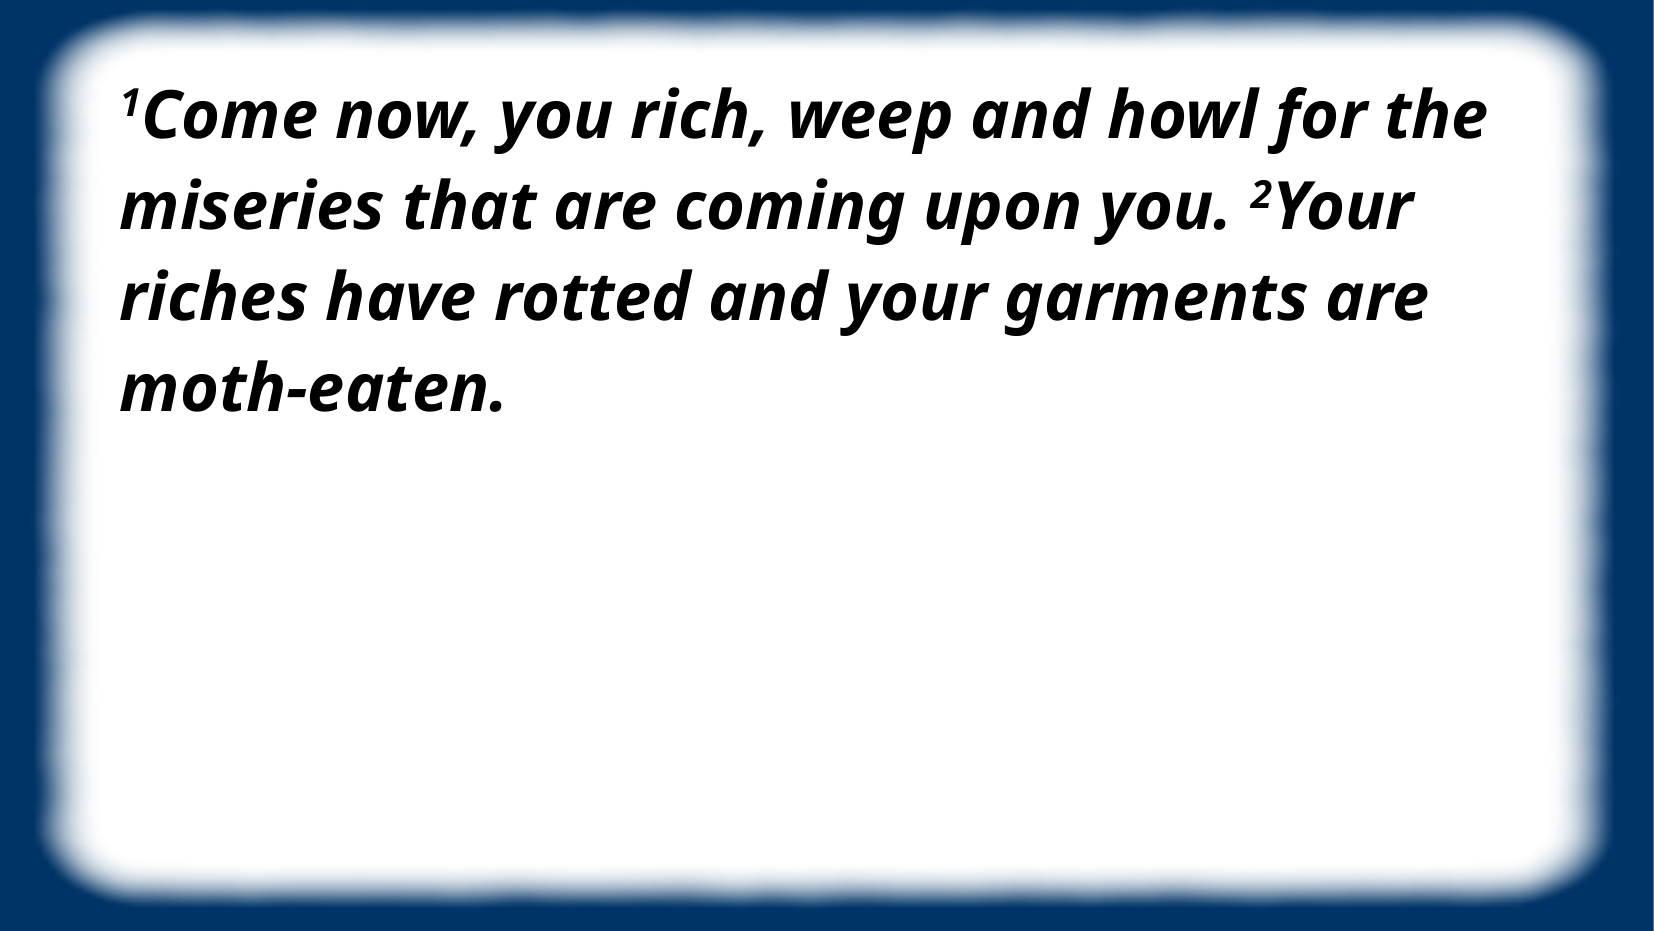

1Come now, you rich, weep and howl for the miseries that are coming upon you. 2Your riches have rotted and your garments are moth-eaten.